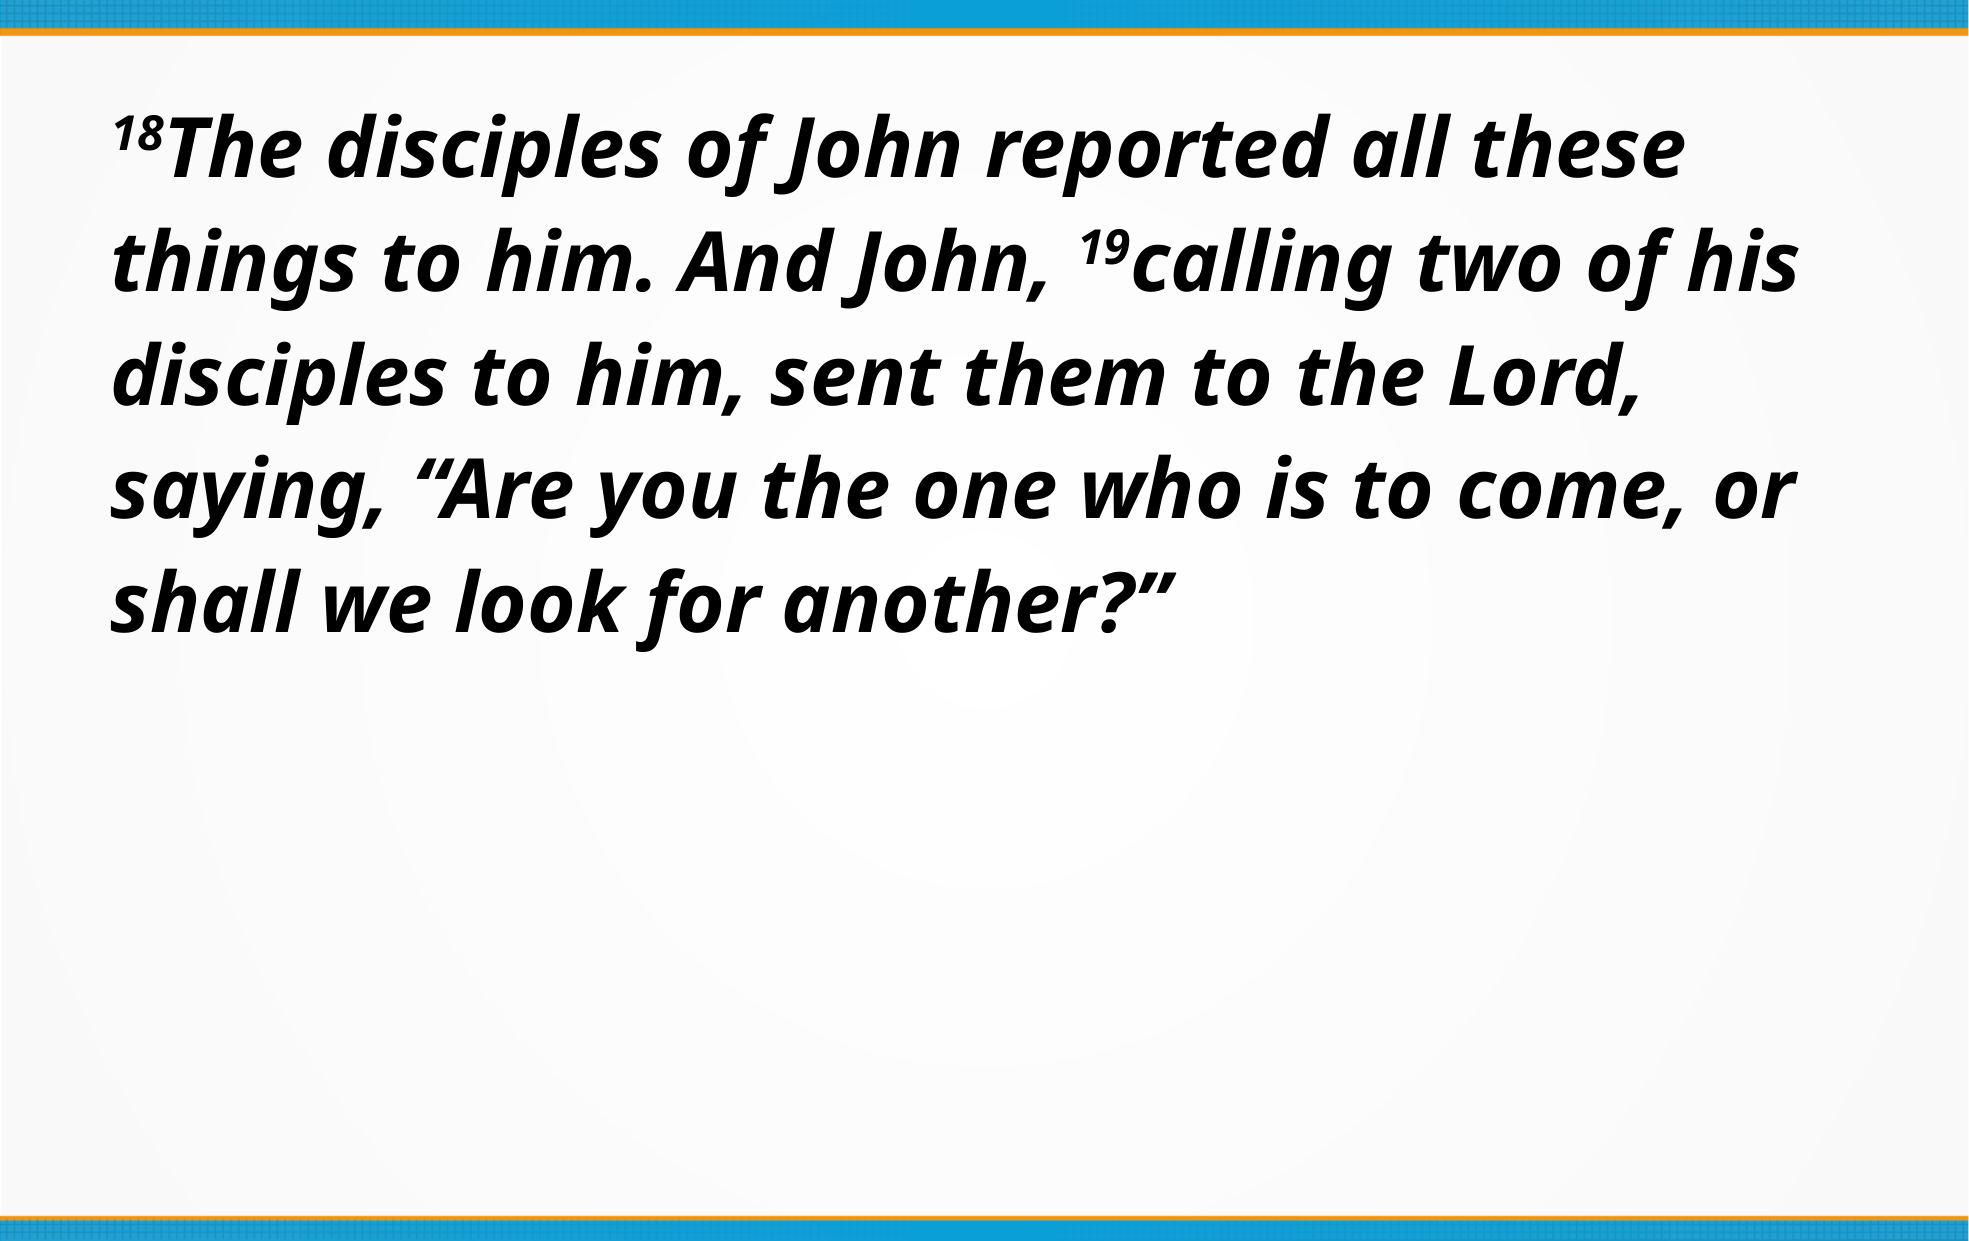

# 18The disciples of John reported all these things to him. And John, 19calling two of his disciples to him, sent them to the Lord, saying, “Are you the one who is to come, or shall we look for another?”